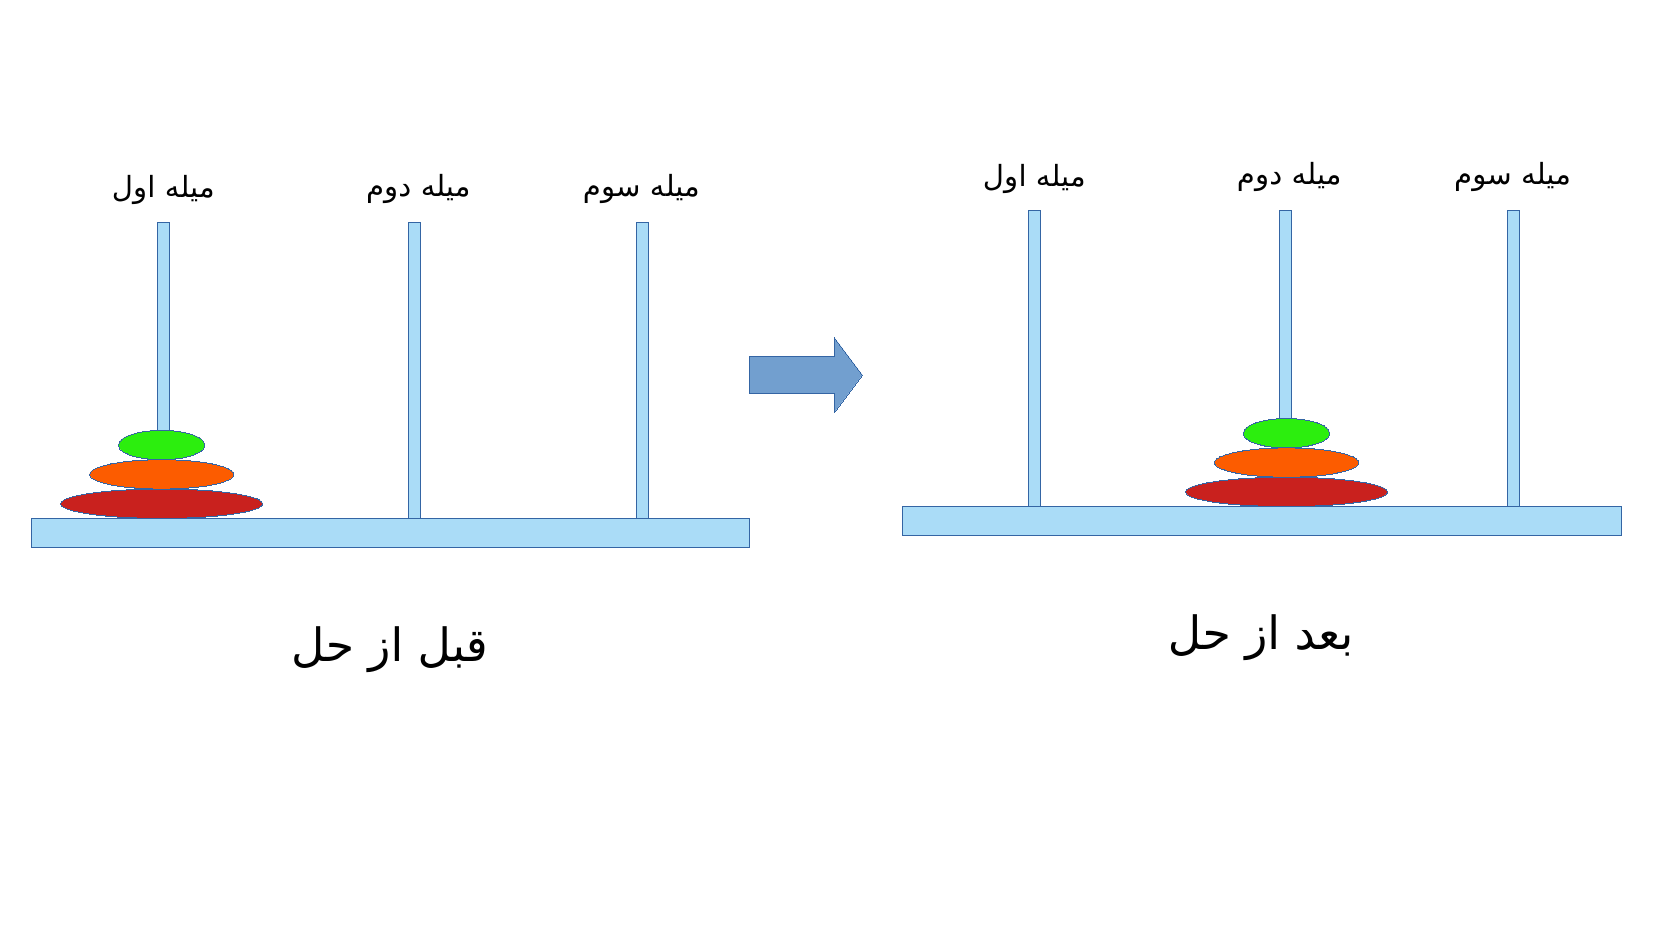

میله دوم
میله سوم
میله اول
میله دوم
میله سوم
میله اول
بعد از حل
قبل از حل